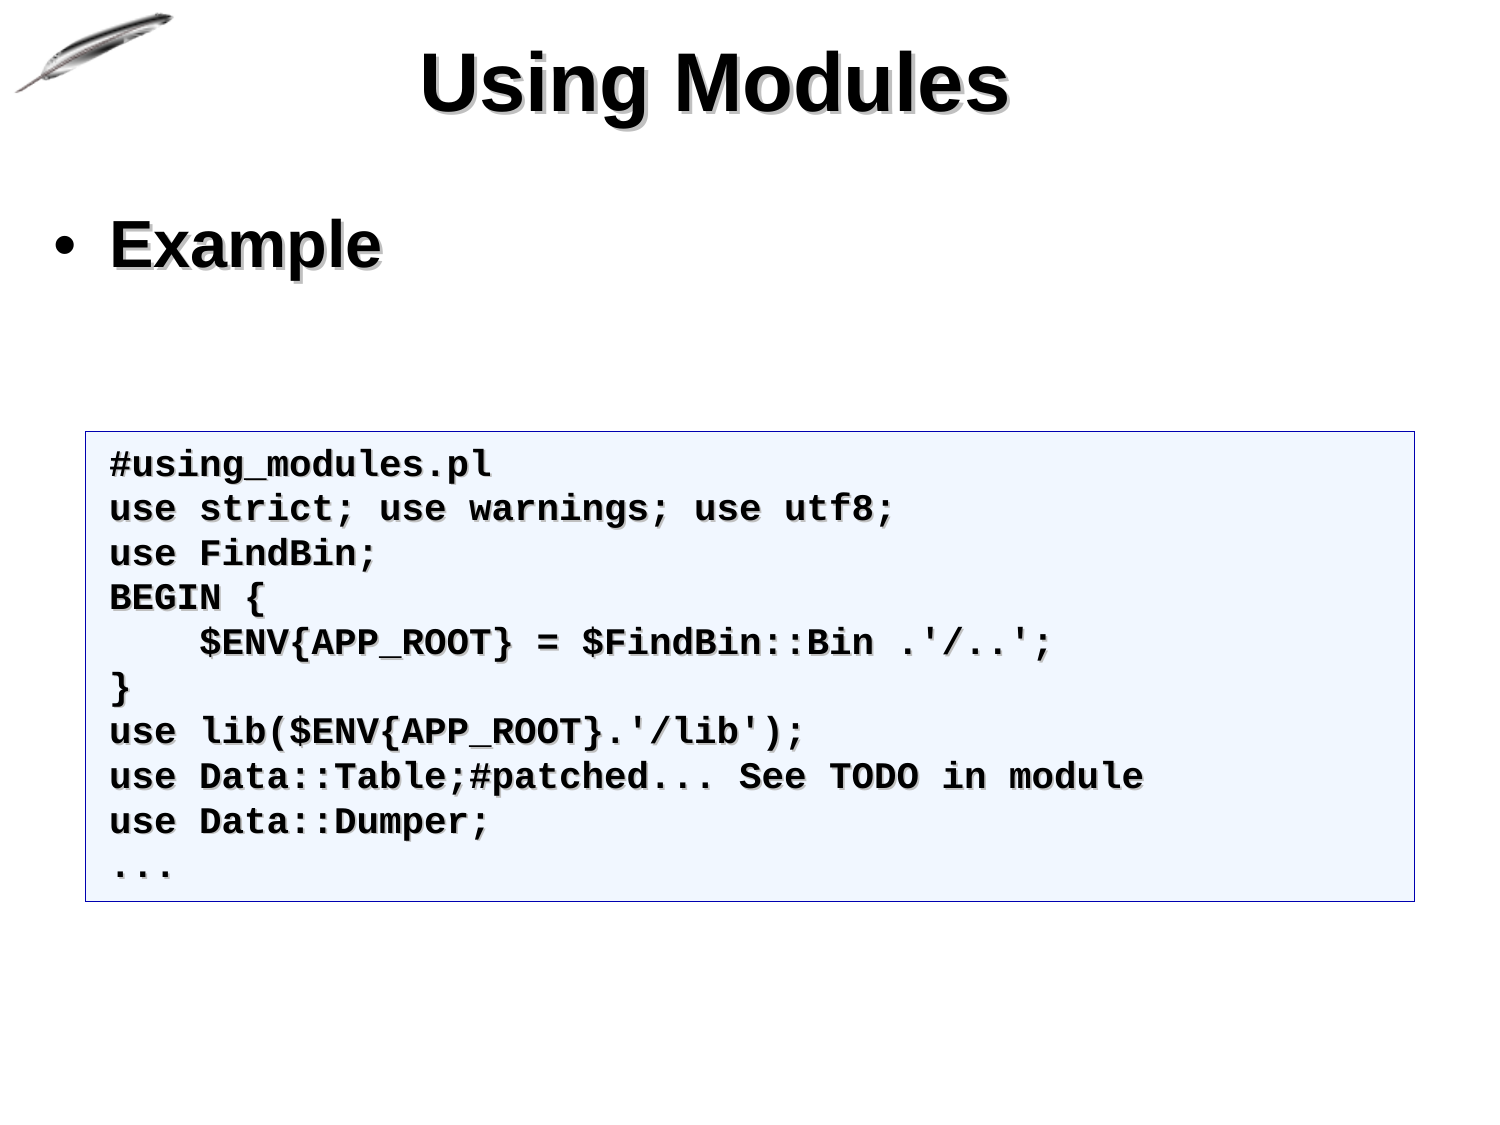

# Using Modules
Example
#using_modules.pl
use strict; use warnings; use utf8;
use FindBin;
BEGIN {
 $ENV{APP_ROOT} = $FindBin::Bin .'/..';
}
use lib($ENV{APP_ROOT}.'/lib');
use Data::Table;#patched... See TODO in module
use Data::Dumper;
...